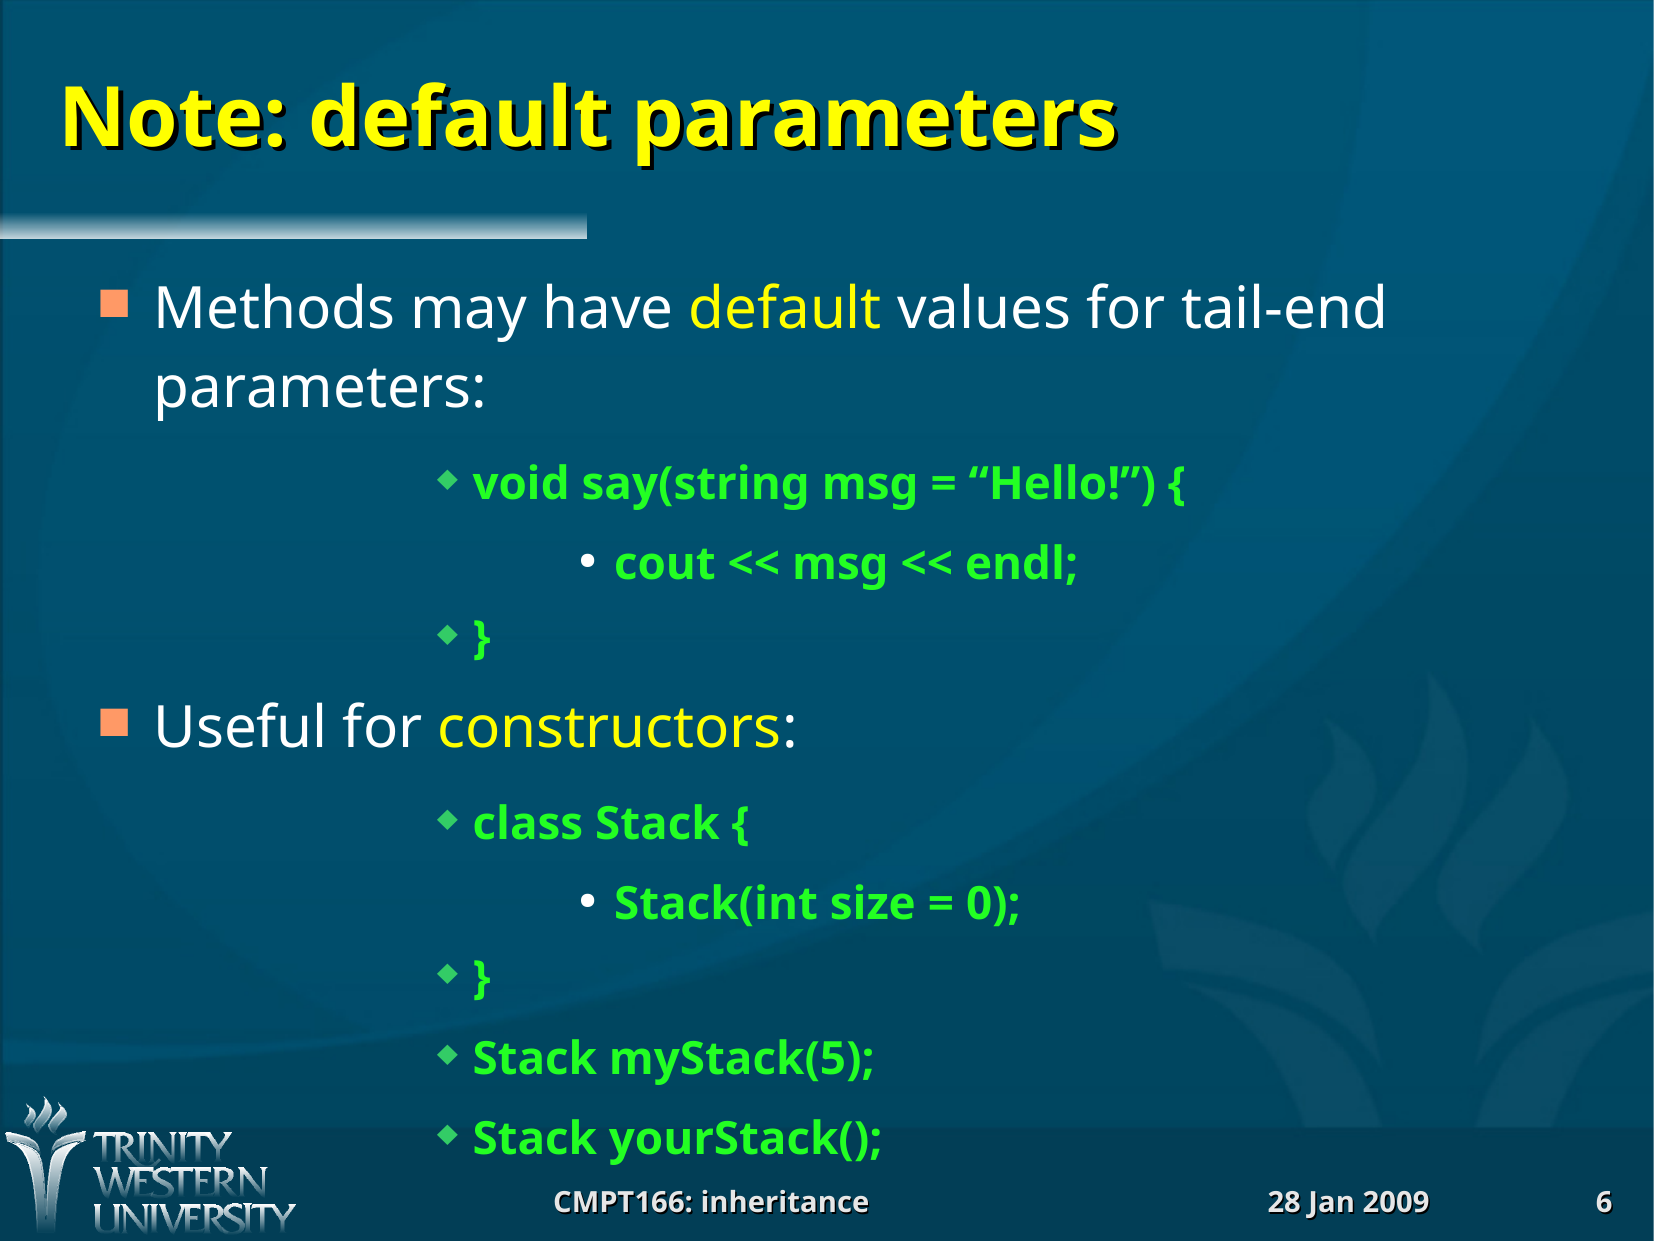

# Note: default parameters
Methods may have default values for tail-end parameters:
void say(string msg = “Hello!”) {
cout << msg << endl;
}
Useful for constructors:
class Stack {
Stack(int size = 0);
}
Stack myStack(5);
Stack yourStack();
CMPT166: inheritance
28 Jan 2009
6